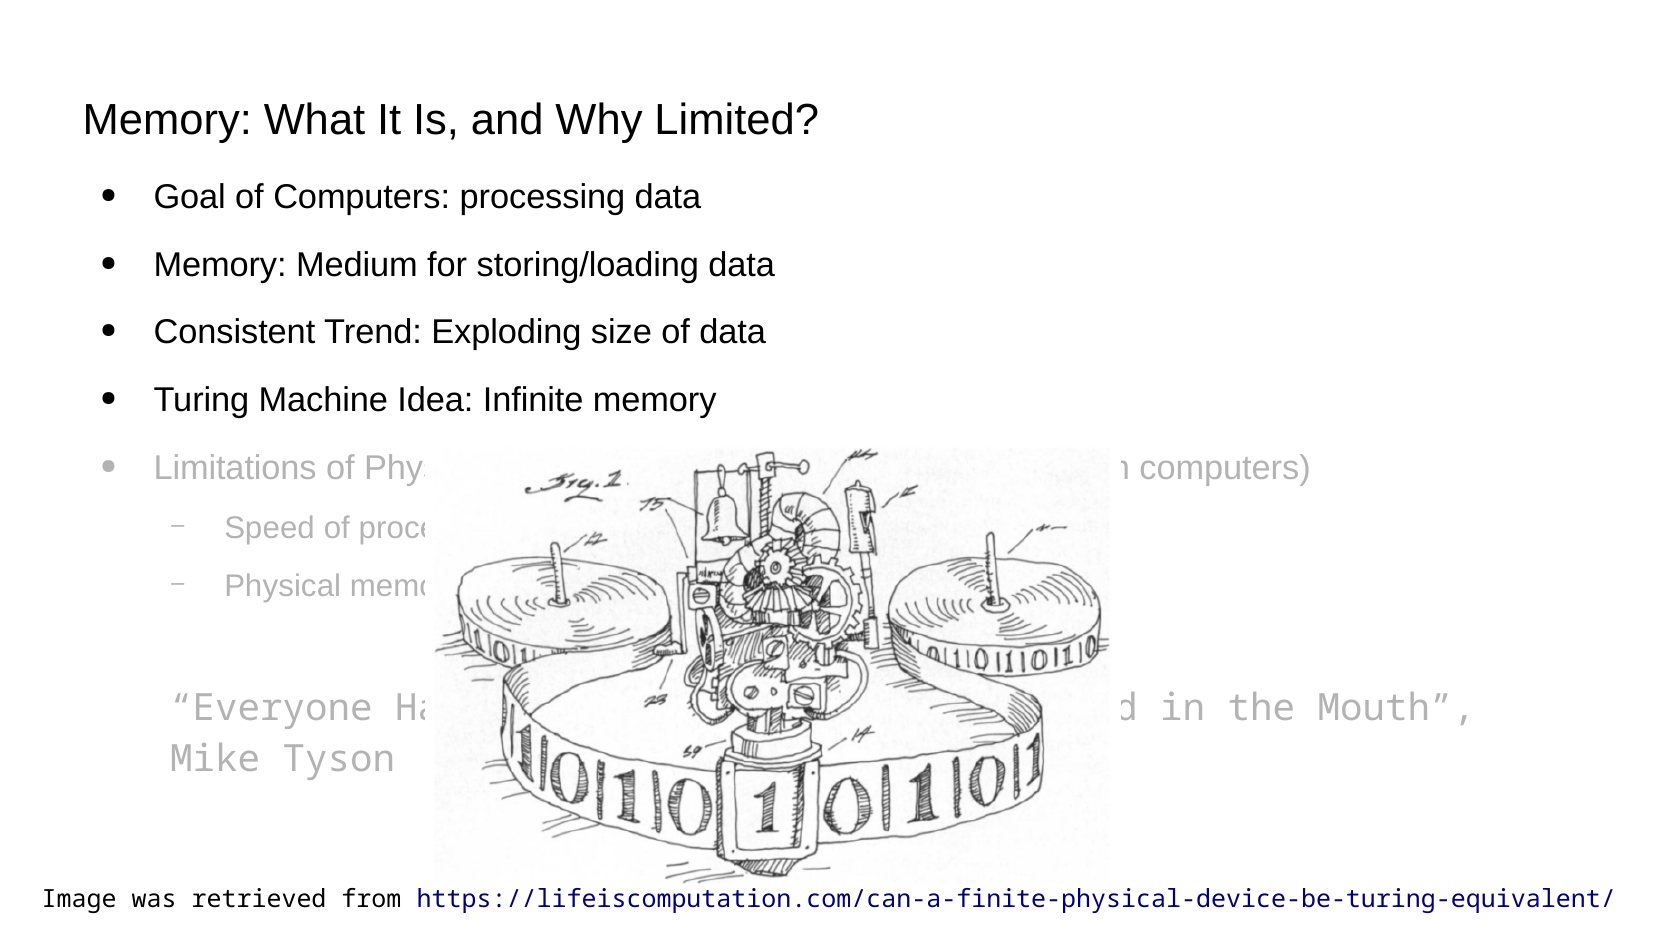

# Memory: What It Is, and Why Limited?
Goal of Computers: processing data
Memory: Medium for storing/loading data
Consistent Trend: Exploding size of data
Turing Machine Idea: Infinite memory
Limitations of Physics (E = mc²; m: mass of electrons on modern computers)
Speed of processor > Speed of memory
Physical memory cost ∝Access speed and capacity of memory
x
“Everyone Has a Plan Until They Get Punched in the Mouth”, Mike Tyson
Image was retrieved from https://lifeiscomputation.com/can-a-finite-physical-device-be-turing-equivalent/